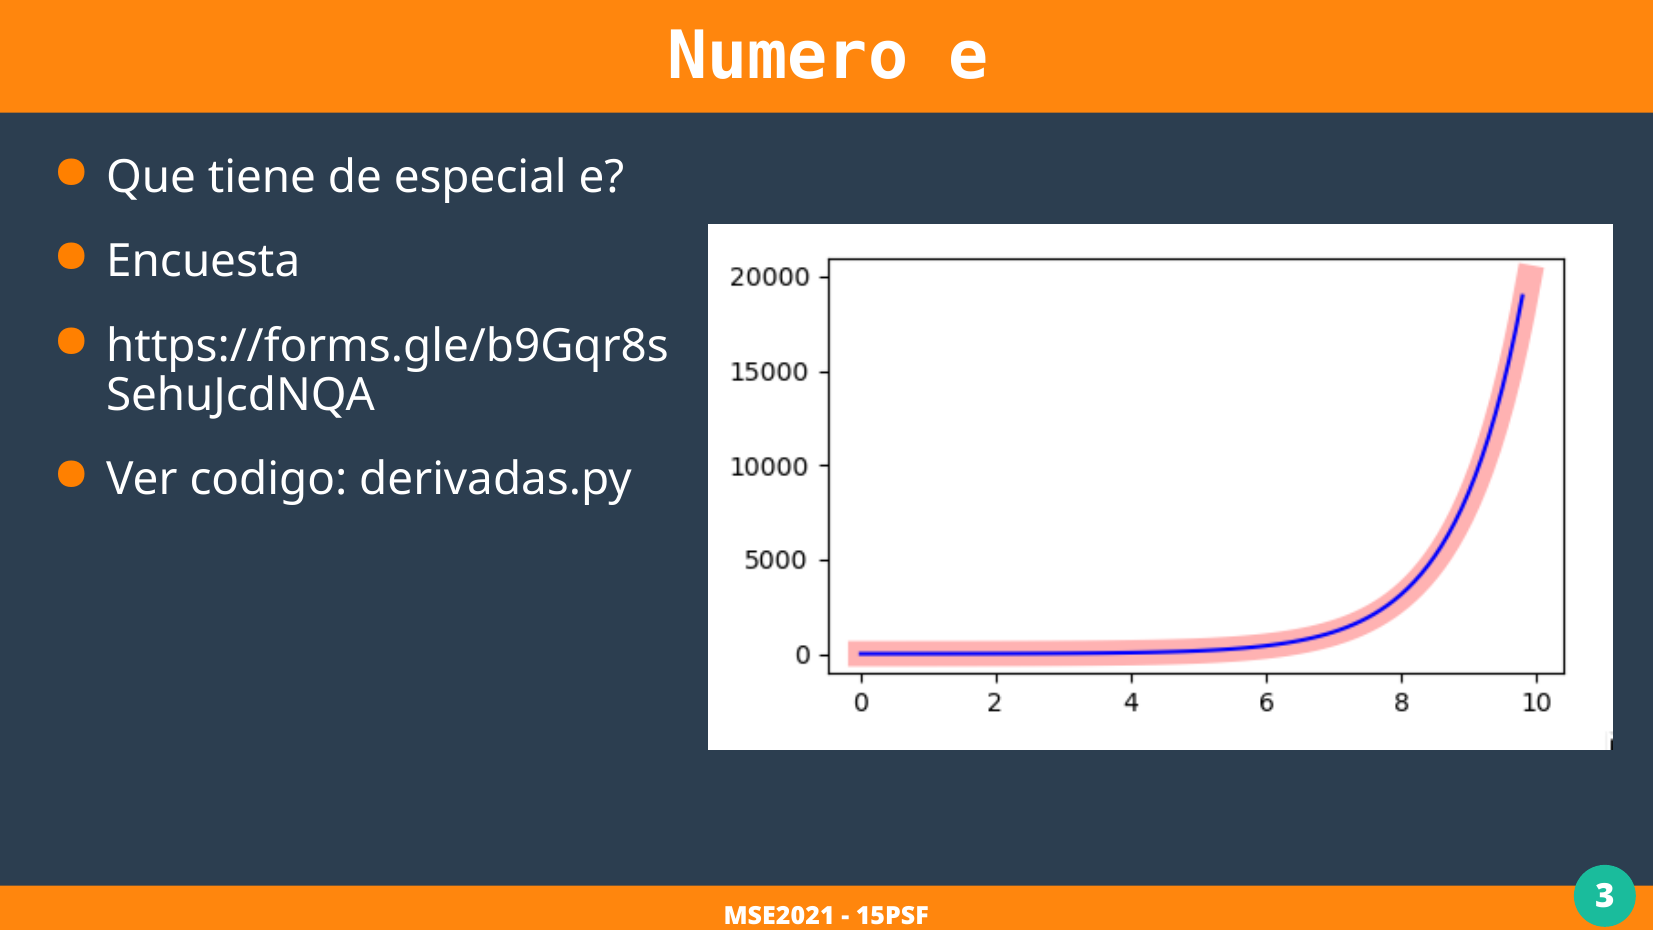

# Numero e
Que tiene de especial e?
Encuesta
https://forms.gle/b9Gqr8sSehuJcdNQA
Ver codigo: derivadas.py
MSE2021 - 15PSF